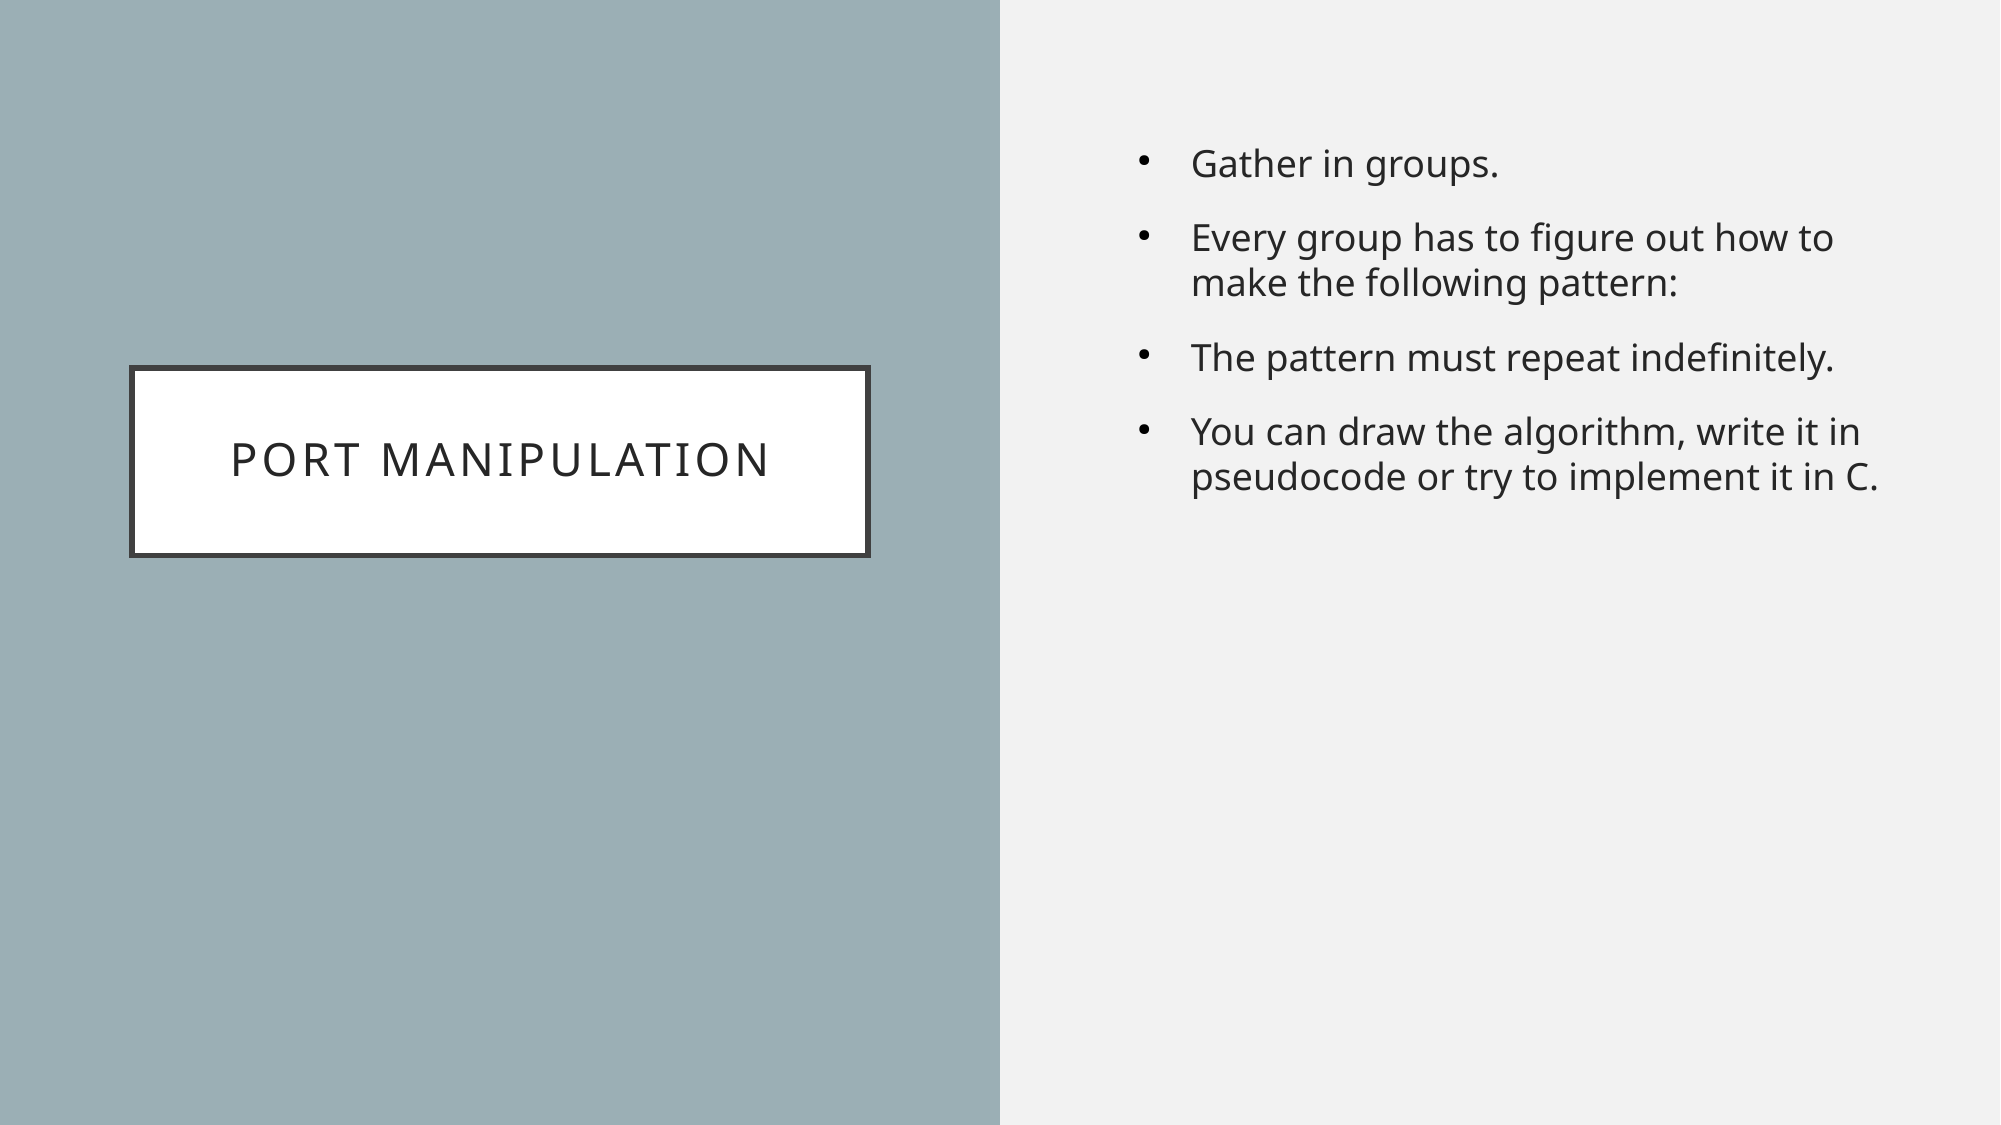

Gather in groups.
Every group has to figure out how to make the following pattern:
The pattern must repeat indefinitely.
You can draw the algorithm, write it in pseudocode or try to implement it in C.
# Port manipulation